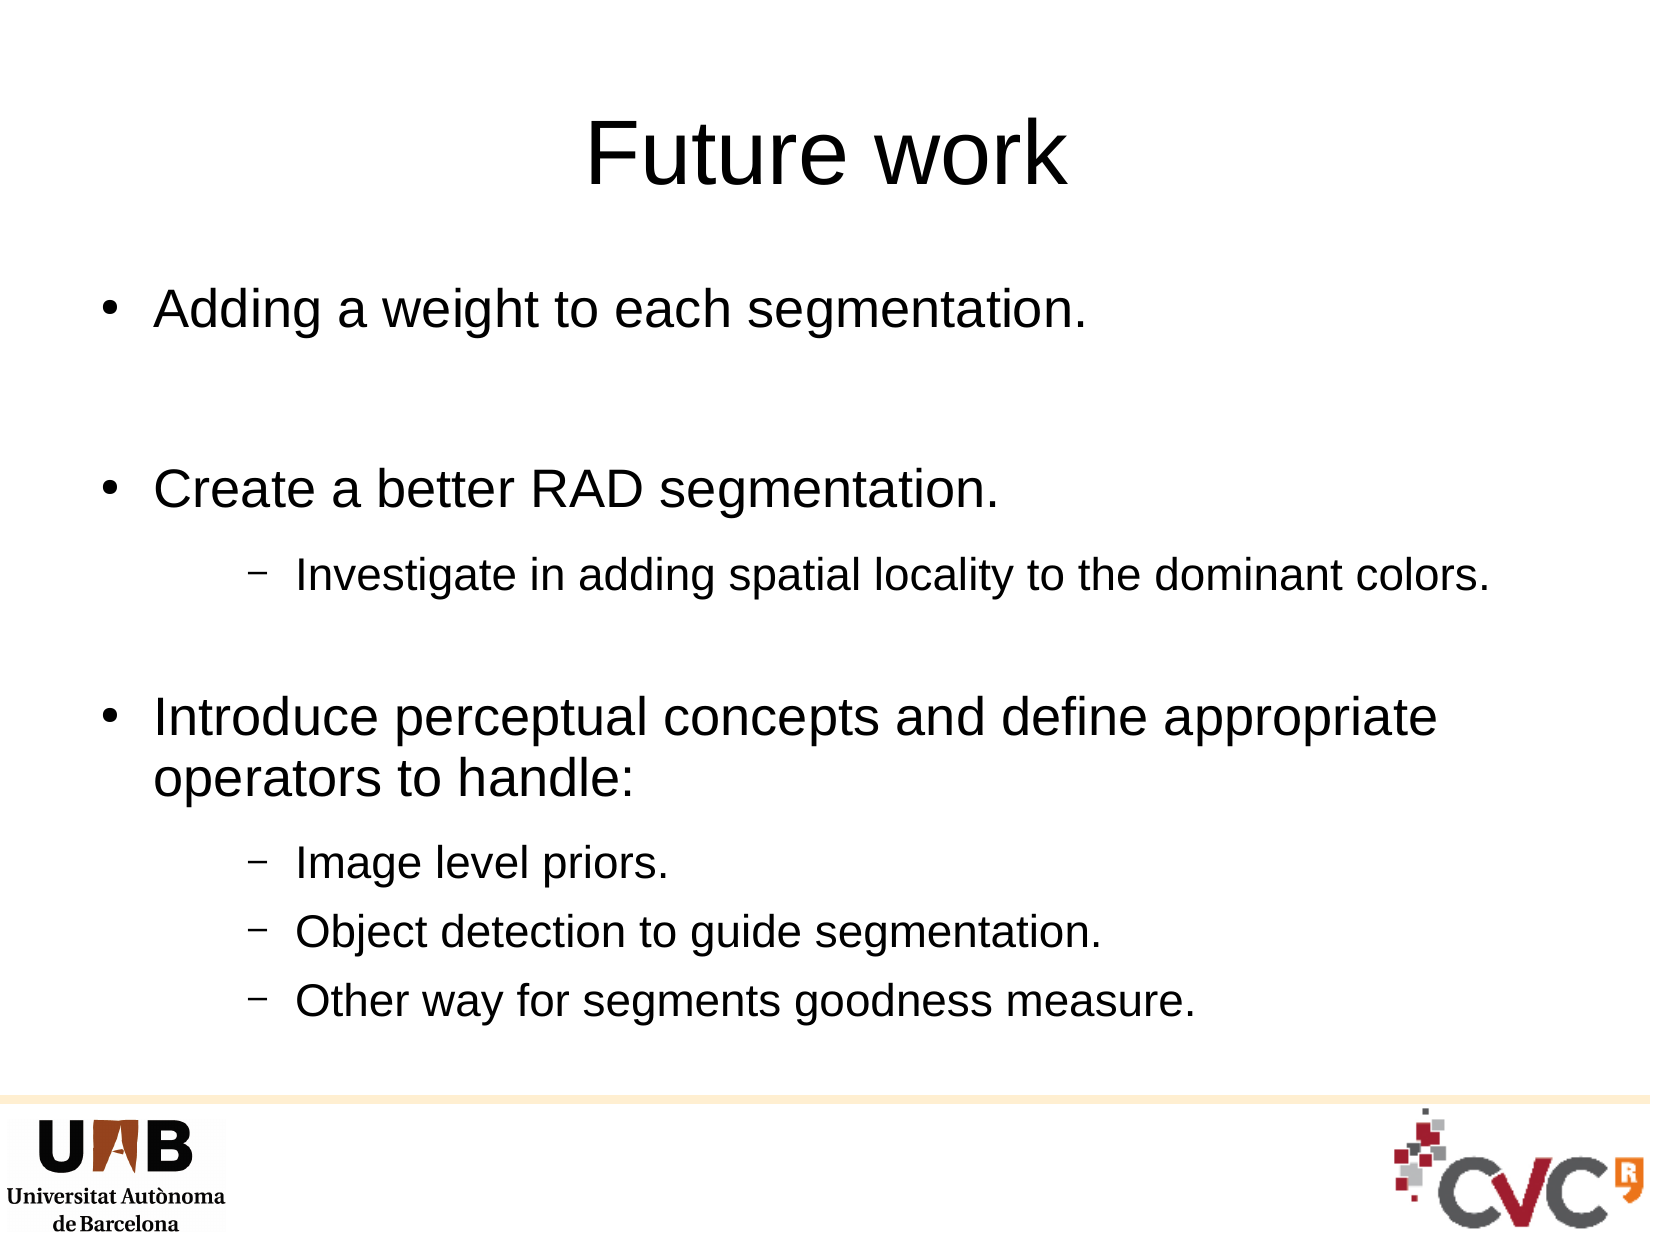

# Future work
Adding a weight to each segmentation.
Create a better RAD segmentation.
Investigate in adding spatial locality to the dominant colors.
Introduce perceptual concepts and define appropriate operators to handle:
Image level priors.
Object detection to guide segmentation.
Other way for segments goodness measure.